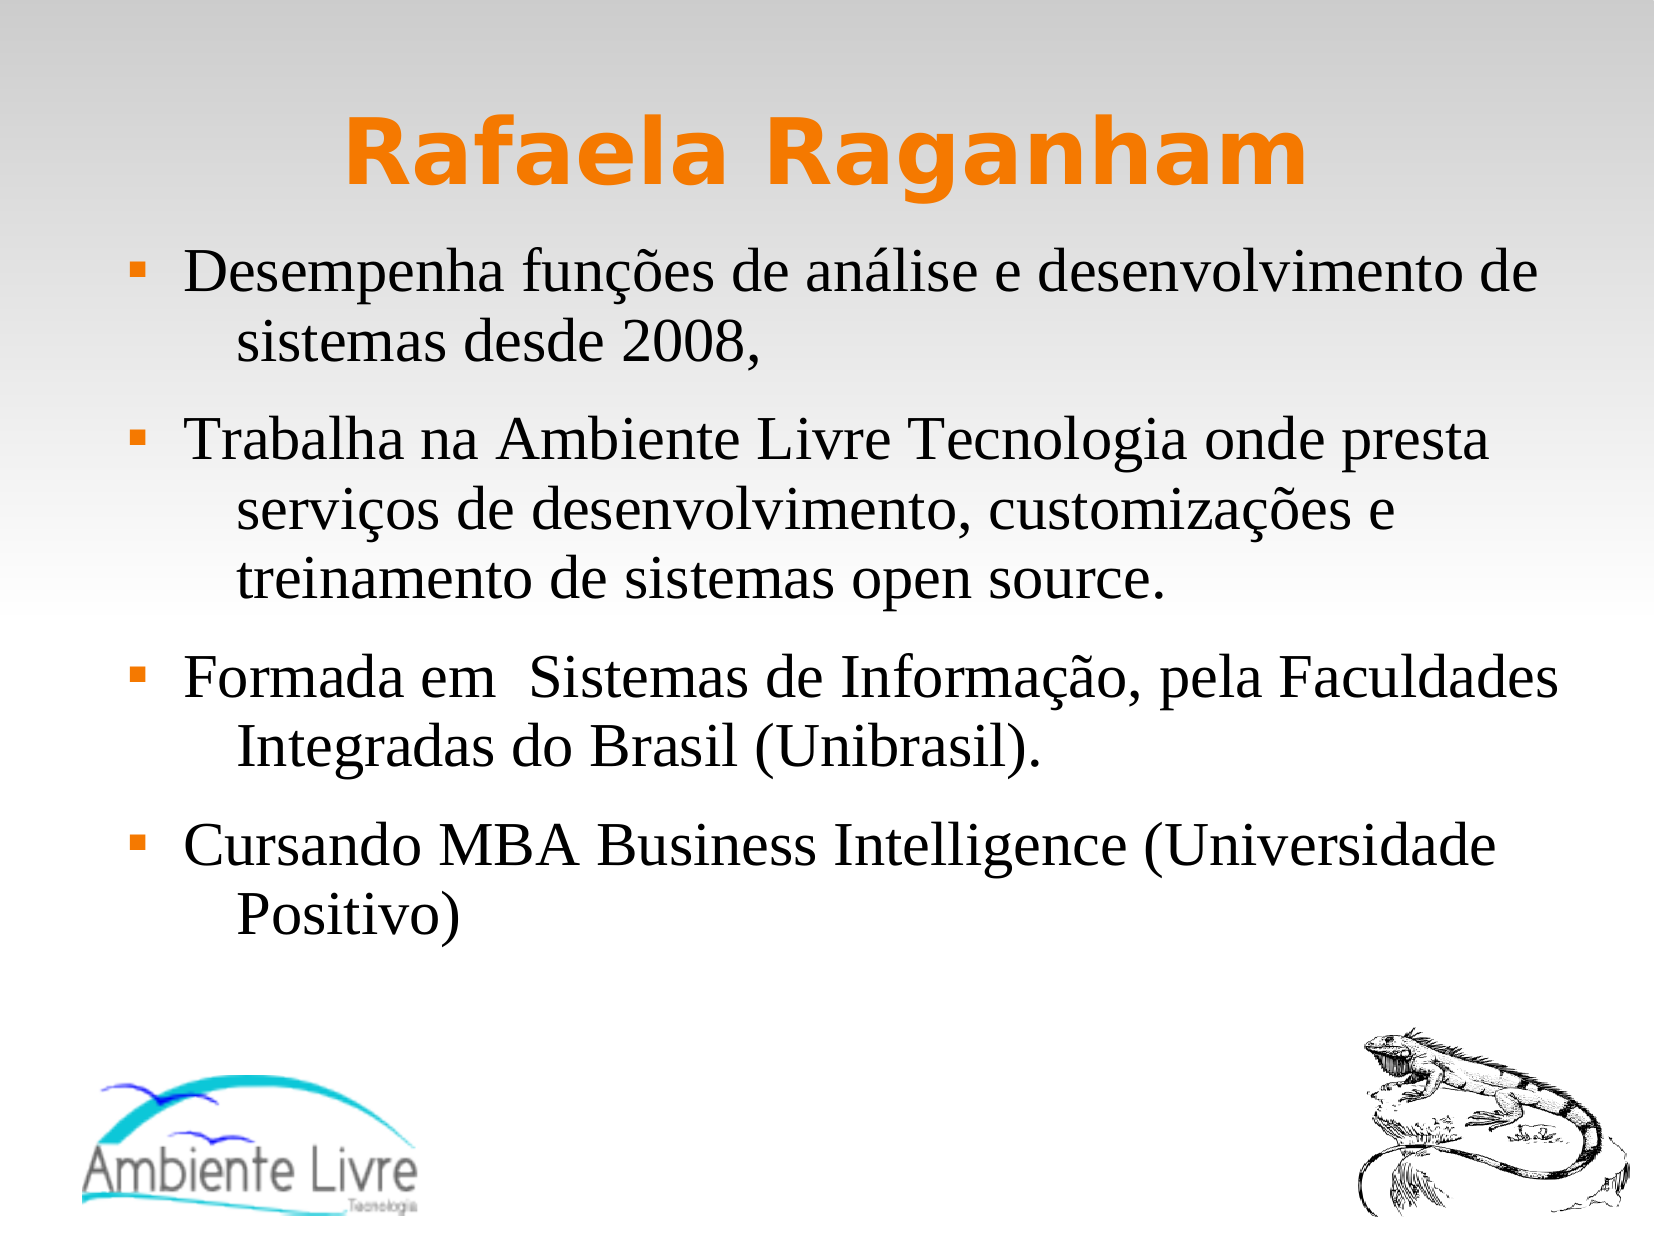

# Rafaela Raganham
Desempenha funções de análise e desenvolvimento de sistemas desde 2008,
Trabalha na Ambiente Livre Tecnologia onde presta serviços de desenvolvimento, customizações e treinamento de sistemas open source.
Formada em Sistemas de Informação, pela Faculdades Integradas do Brasil (Unibrasil).
Cursando MBA Business Intelligence (Universidade Positivo)